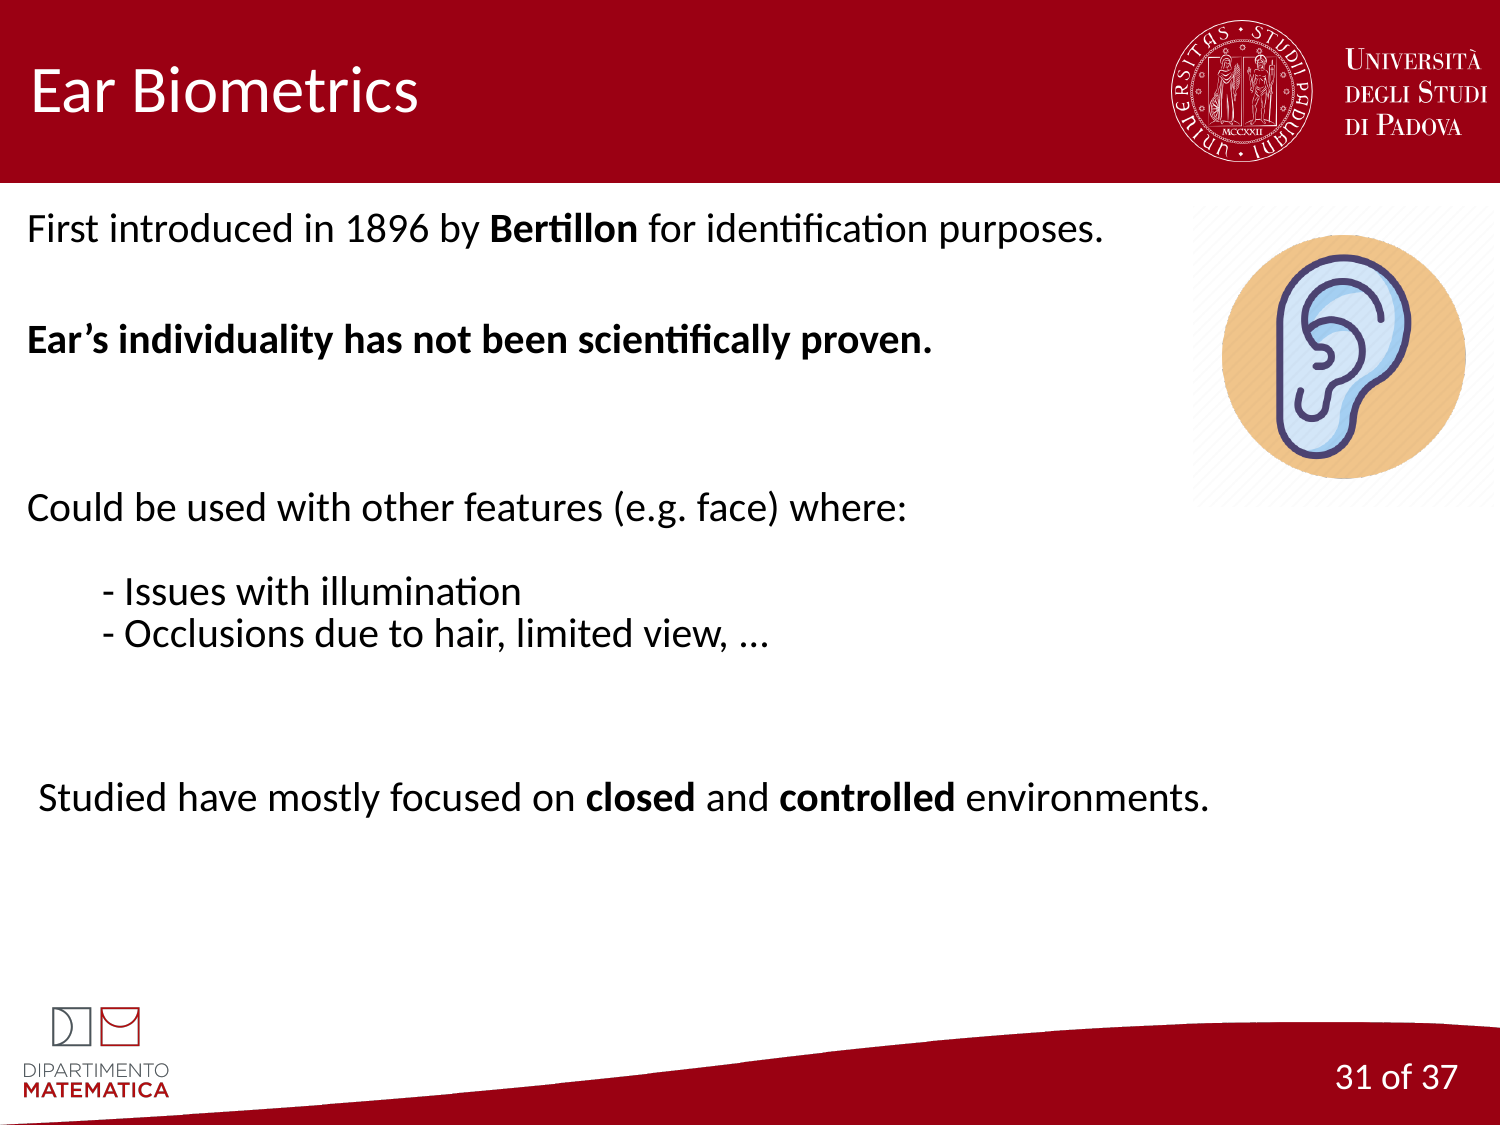

# Ear Biometrics
First introduced in 1896 by Bertillon for identification purposes.
Ear’s individuality has not been scientifically proven.
Could be used with other features (e.g. face) where:
	- Issues with illumination
	- Occlusions due to hair, limited view, ...
Studied have mostly focused on closed and controlled environments.
31 of 37